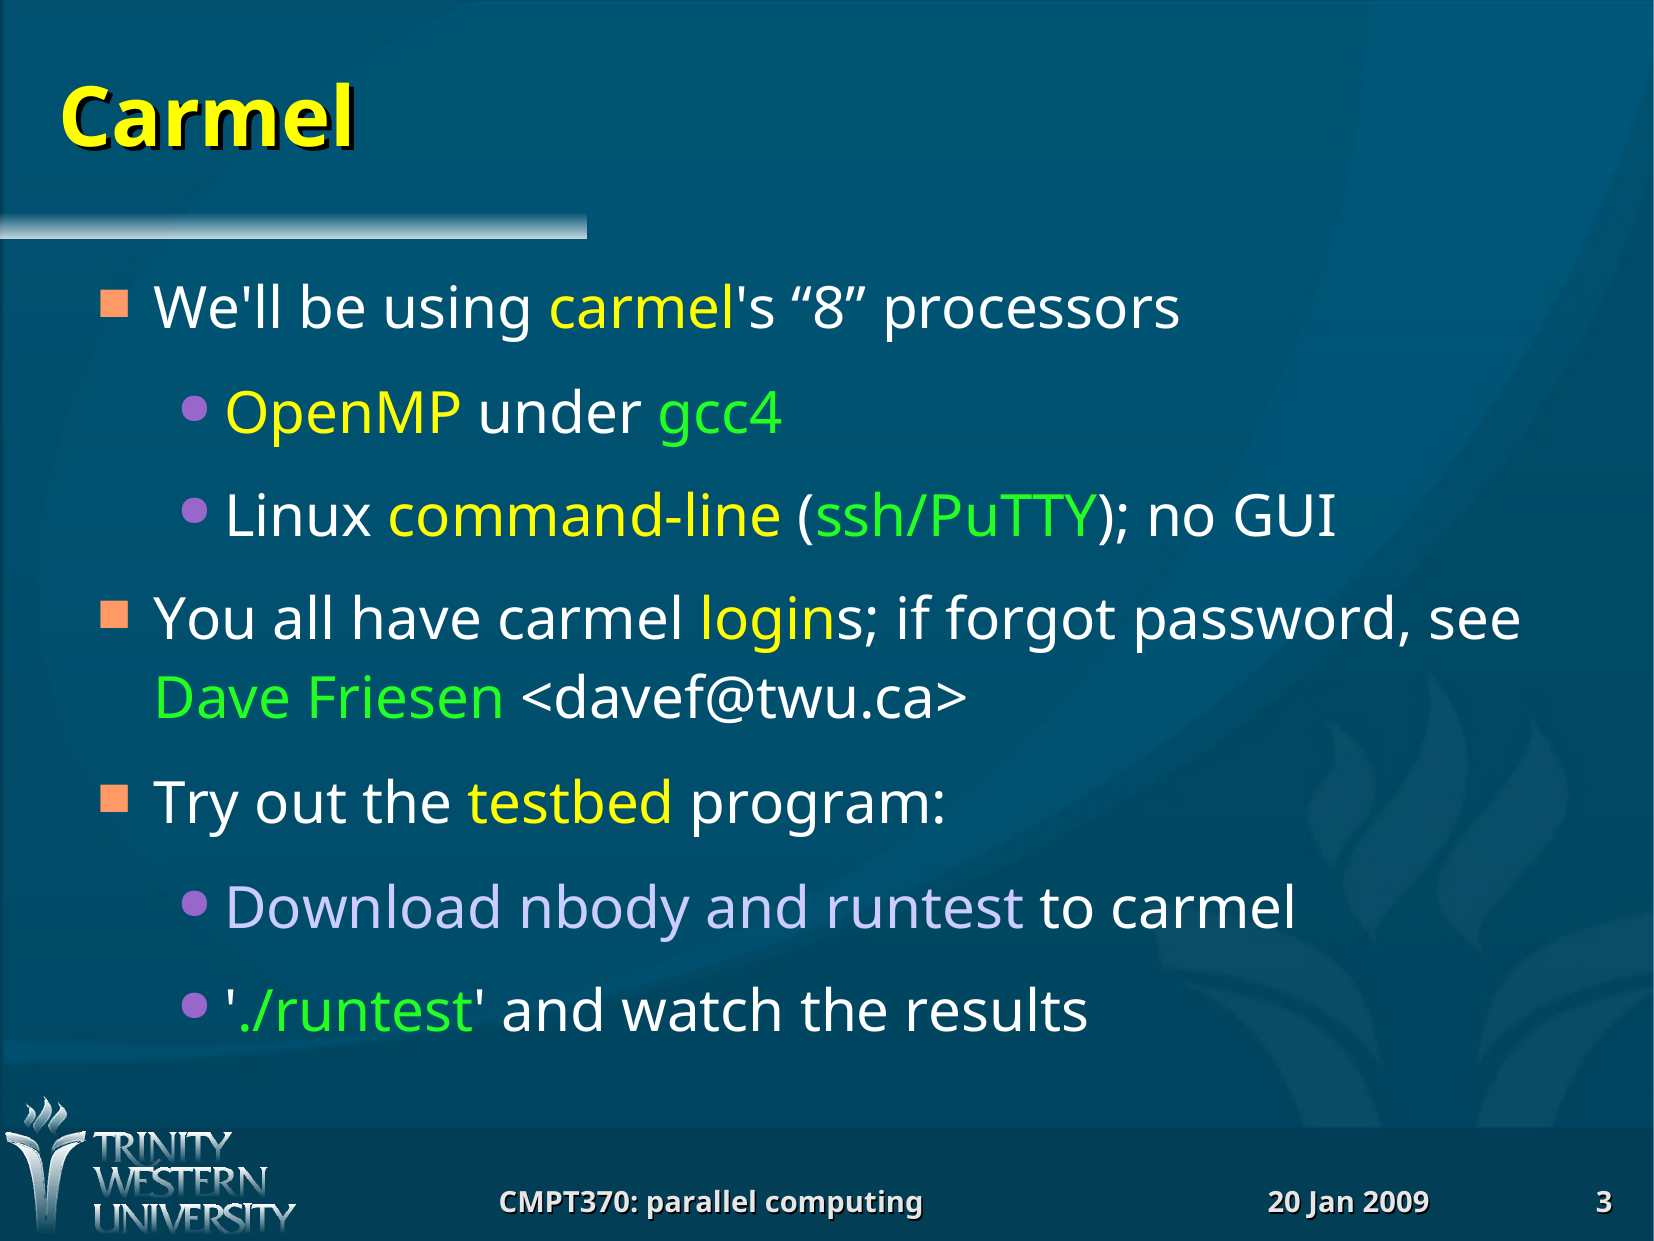

# Carmel
We'll be using carmel's “8” processors
OpenMP under gcc4
Linux command-line (ssh/PuTTY); no GUI
You all have carmel logins; if forgot password, see Dave Friesen <davef@twu.ca>
Try out the testbed program:
Download nbody and runtest to carmel
'./runtest' and watch the results
CMPT370: parallel computing
20 Jan 2009
3